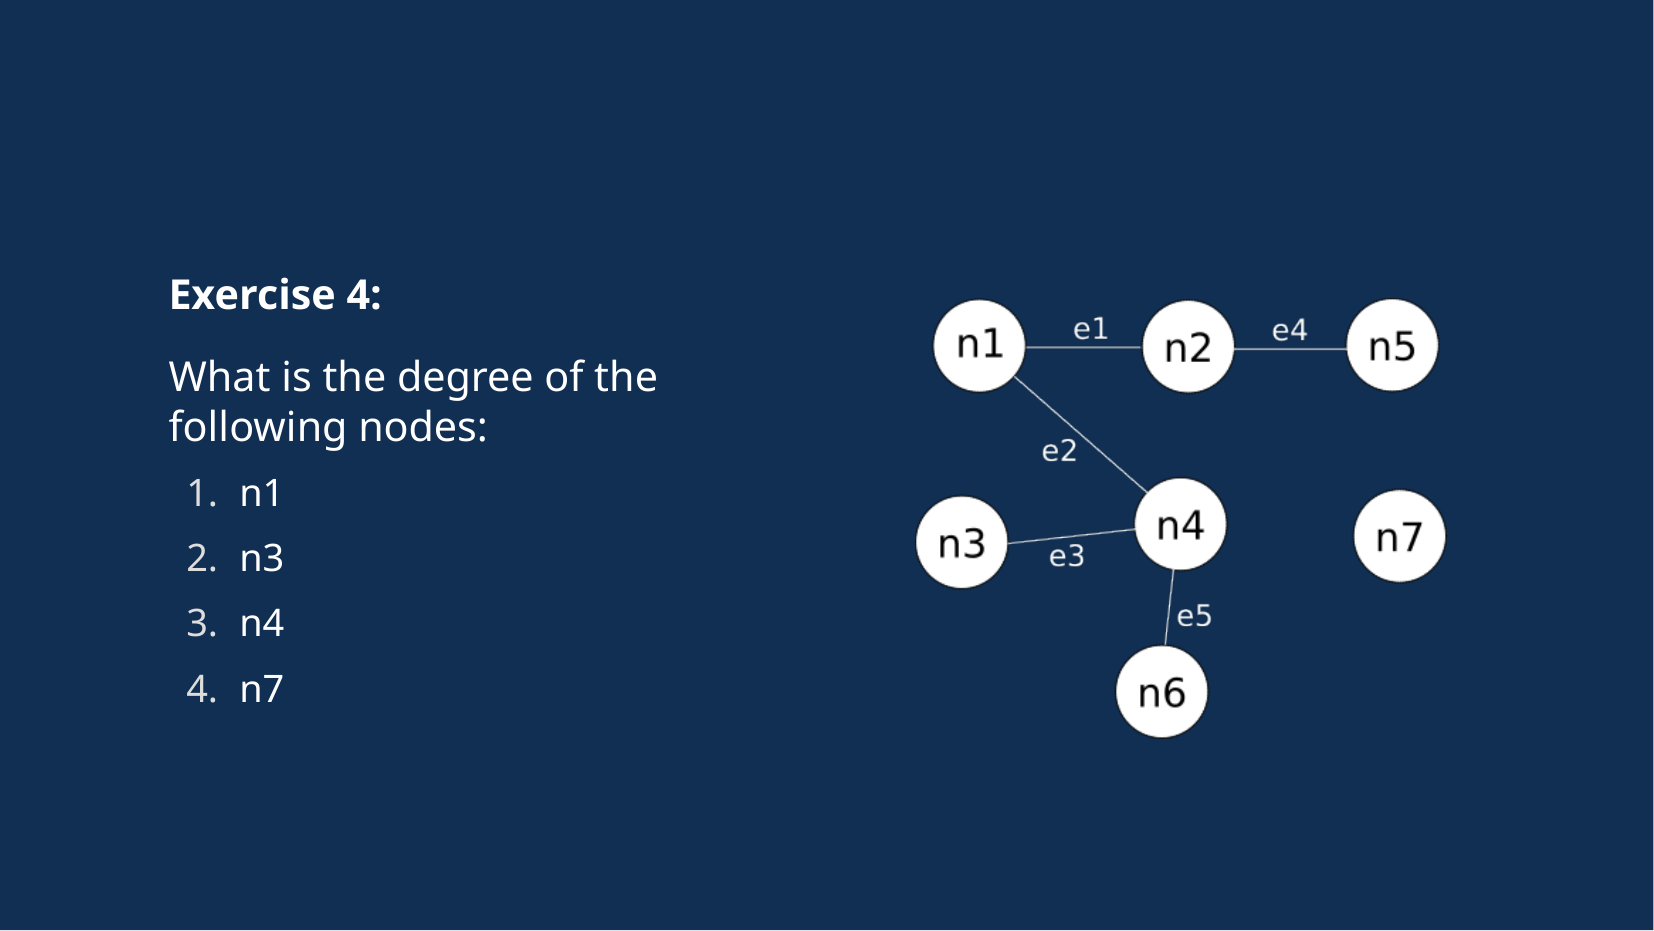

#
Exercise 4:
What is the degree of the following nodes:
n1
n3
n4
n7